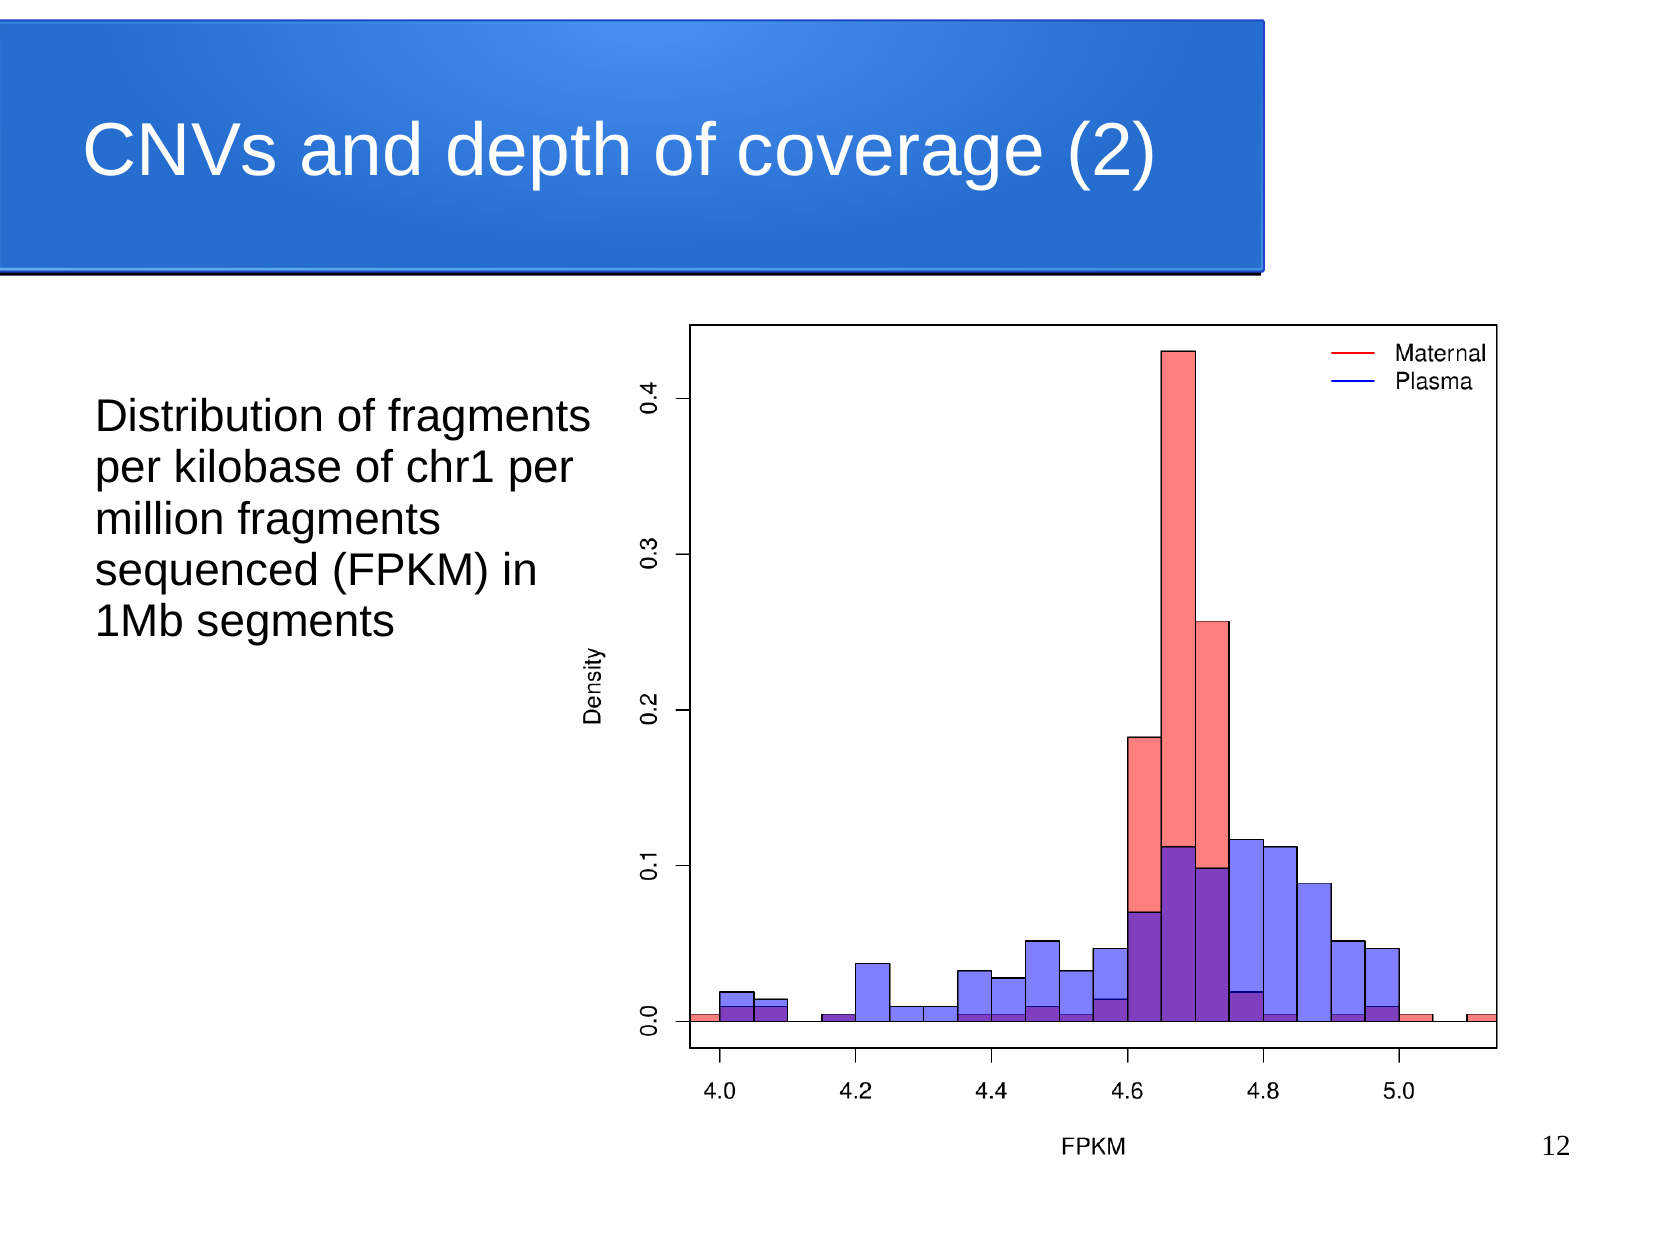

# CNVs and depth of coverage (2)
Distribution of fragments per kilobase of chr1 per million fragments sequenced (FPKM) in 1Mb segments
12